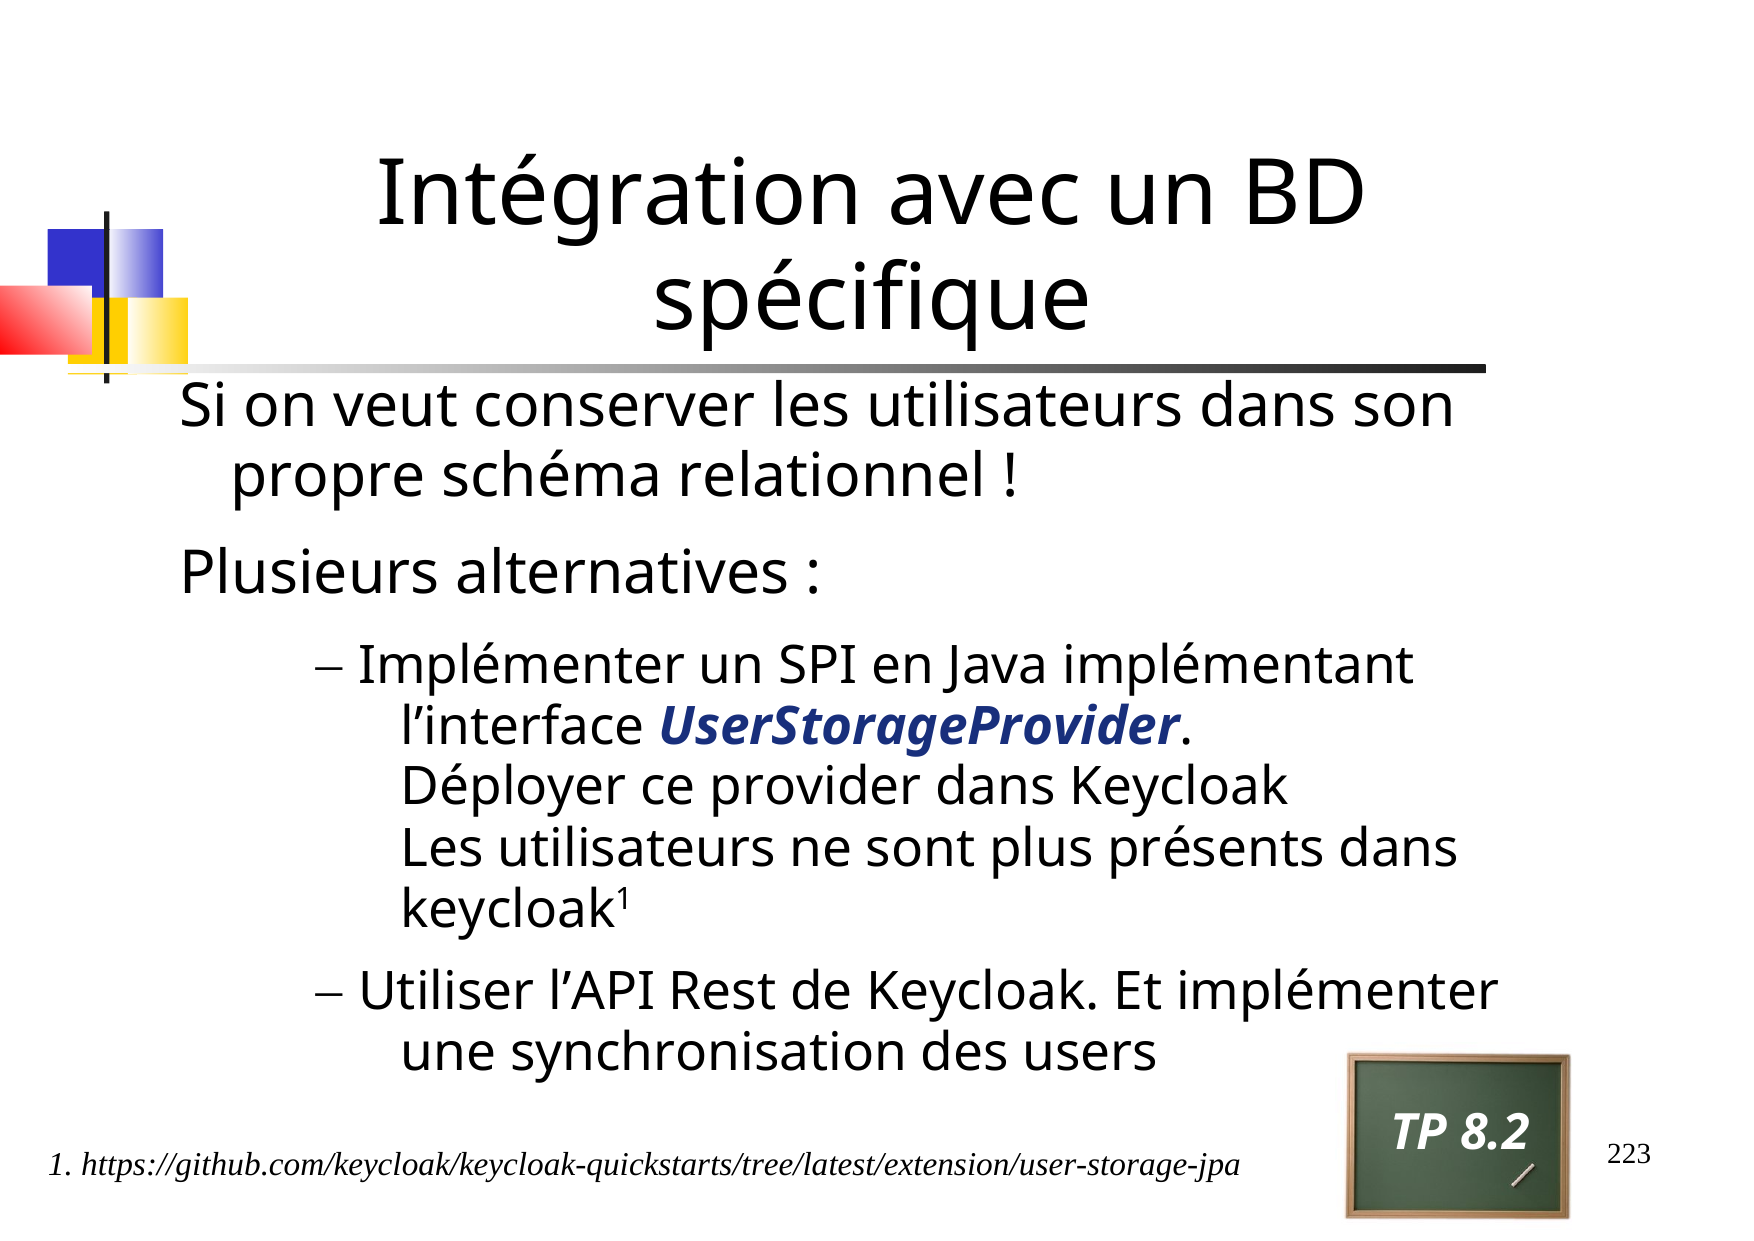

# Intégration avec un BD spécifique
Si on veut conserver les utilisateurs dans son propre schéma relationnel !
Plusieurs alternatives :
Implémenter un SPI en Java implémentant l’interface UserStorageProvider.
Déployer ce provider dans Keycloak
Les utilisateurs ne sont plus présents dans keycloak1
Utiliser l’API Rest de Keycloak. Et implémenter une synchronisation des users
TP 8.2
1. https://github.com/keycloak/keycloak-quickstarts/tree/latest/extension/user-storage-jpa